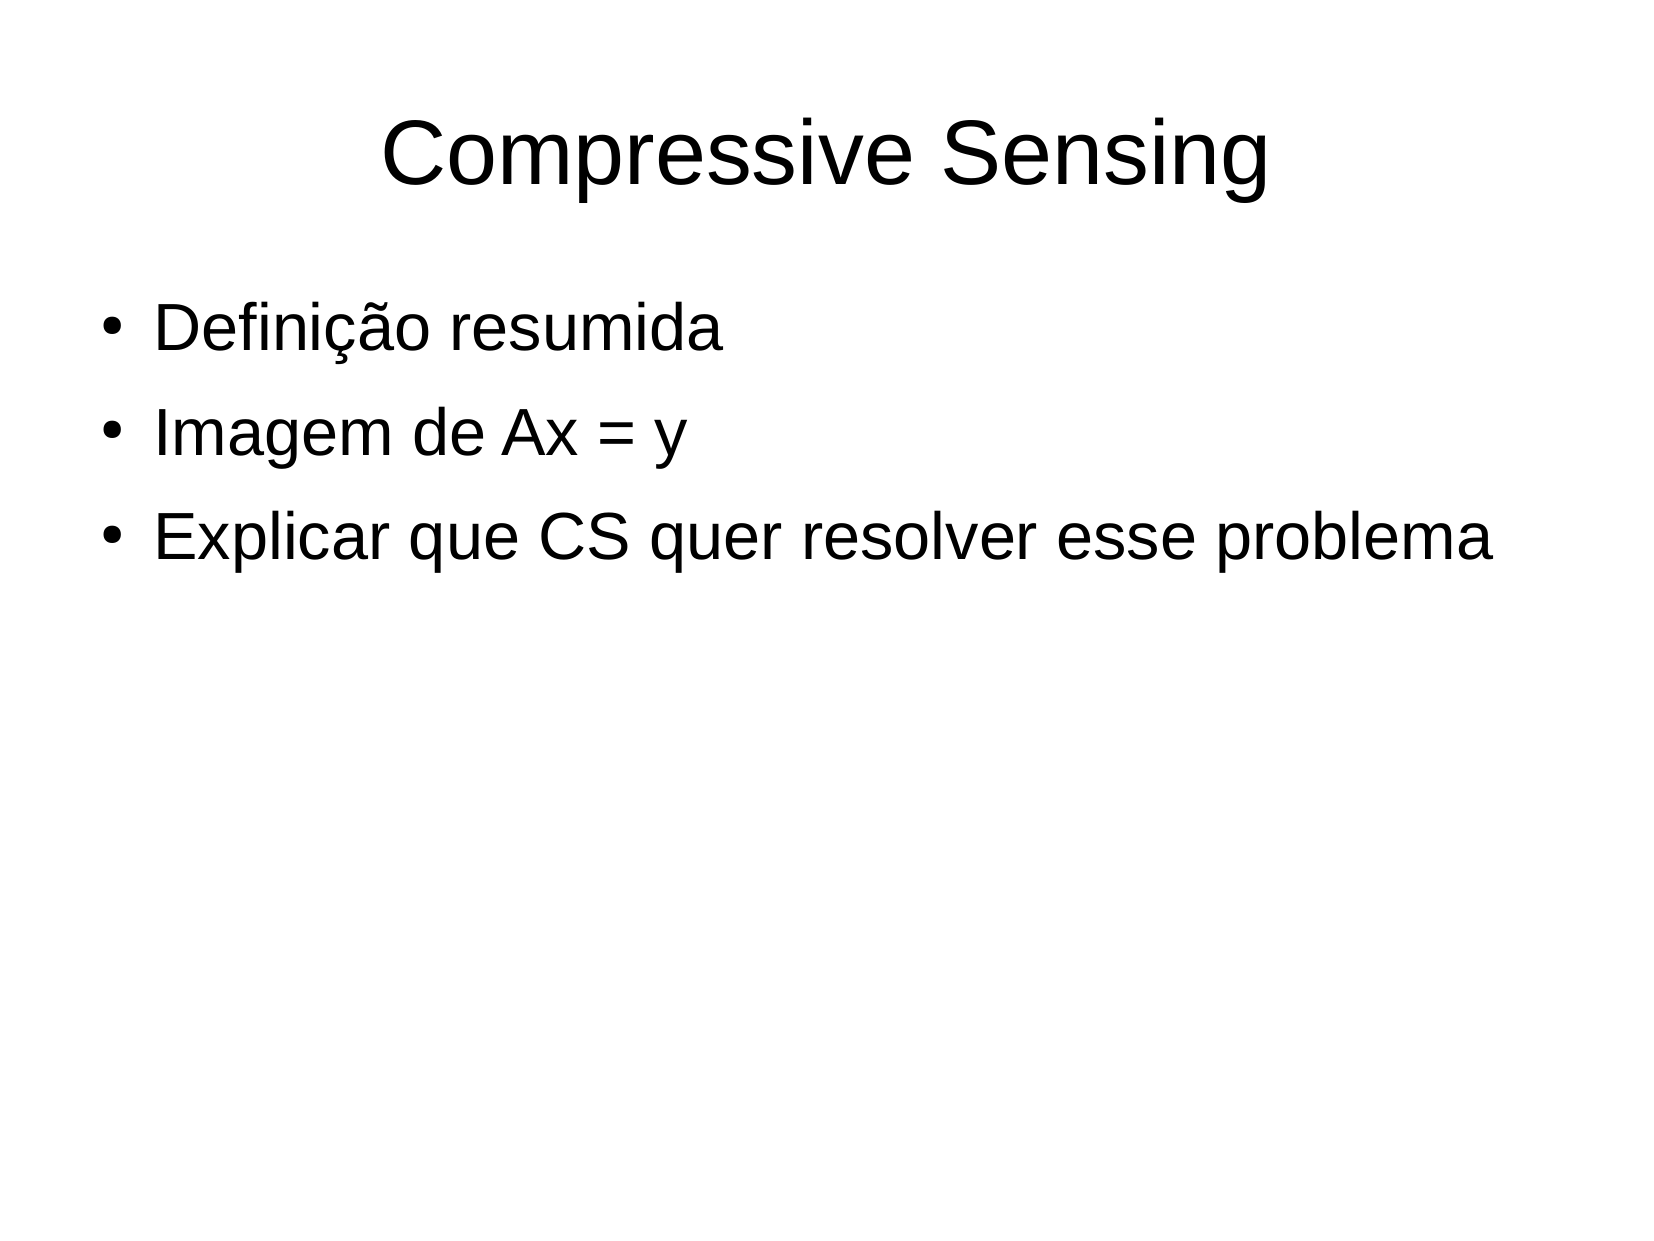

# Compressive Sensing
Definição resumida
Imagem de Ax = y
Explicar que CS quer resolver esse problema